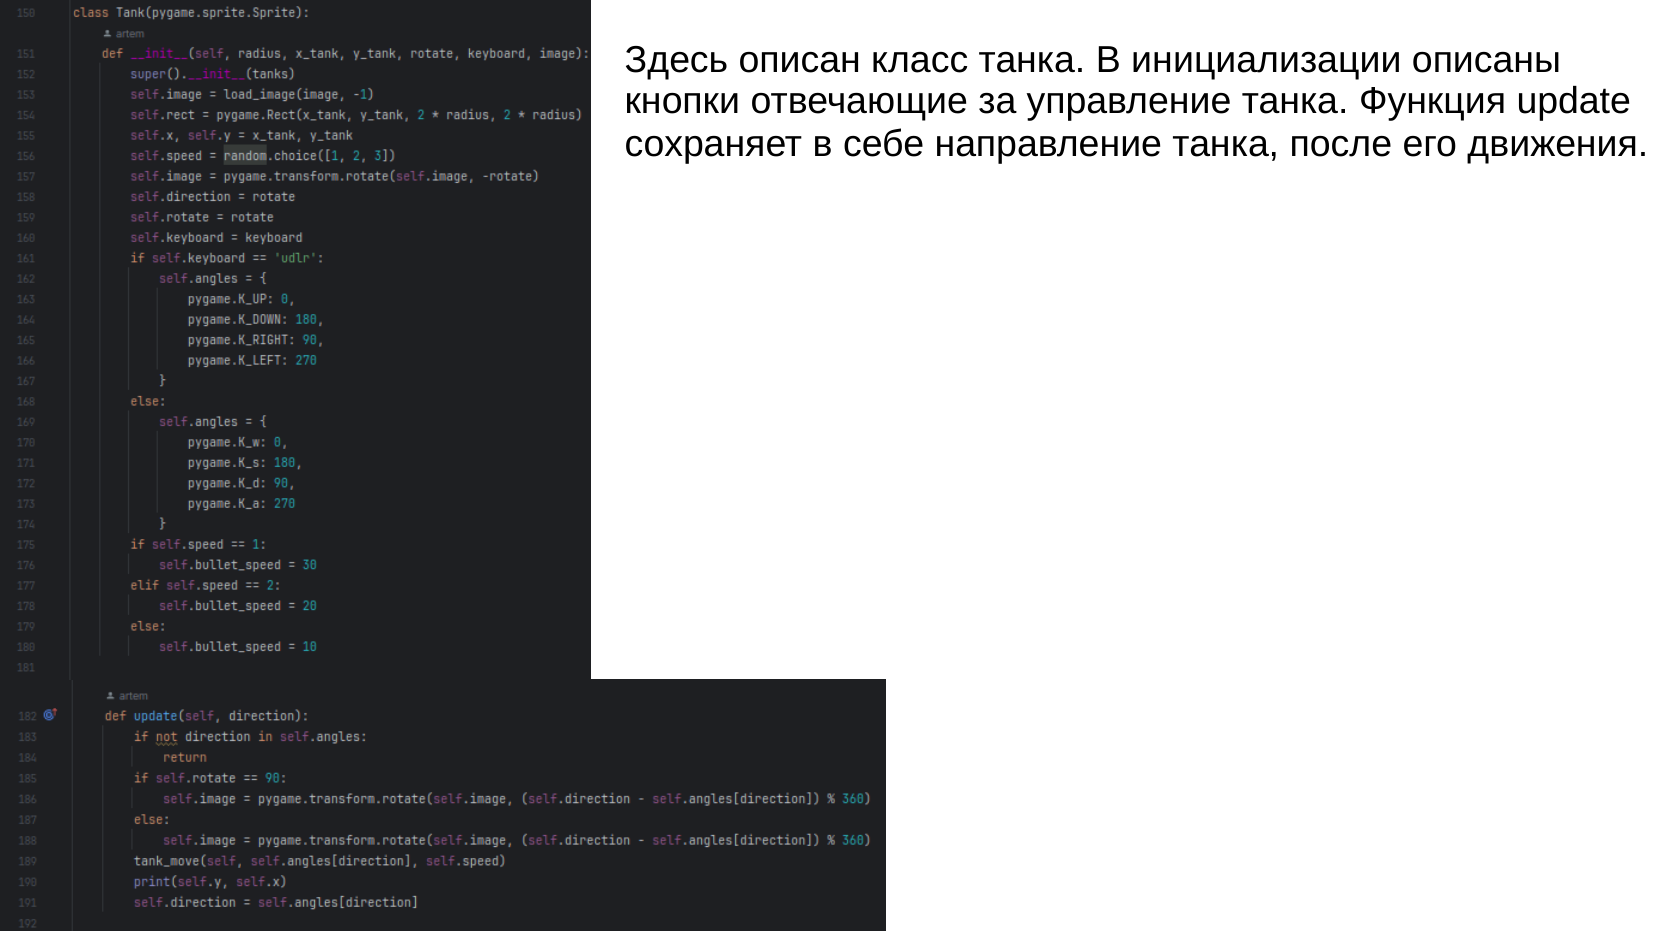

Здесь описан класс танка. В инициализации описаны
кнопки отвечающие за управление танка. Функция update
сохраняет в себе направление танка, после его движения.